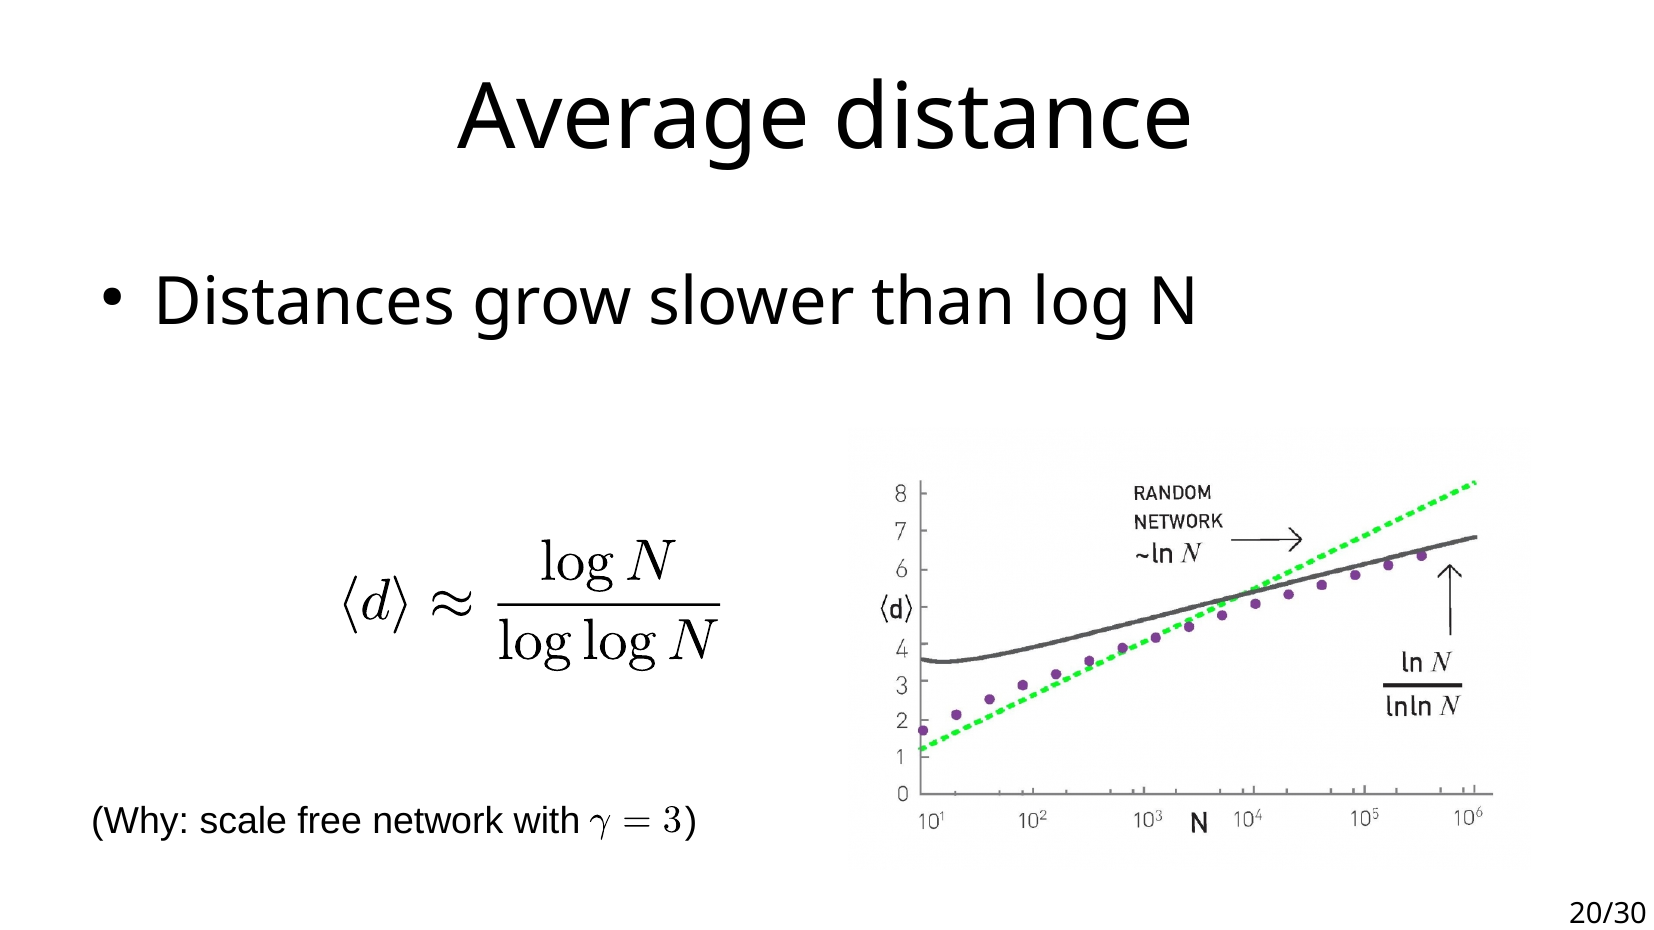

# Average distance
Distances grow slower than log N
(Why: scale free network with )
20